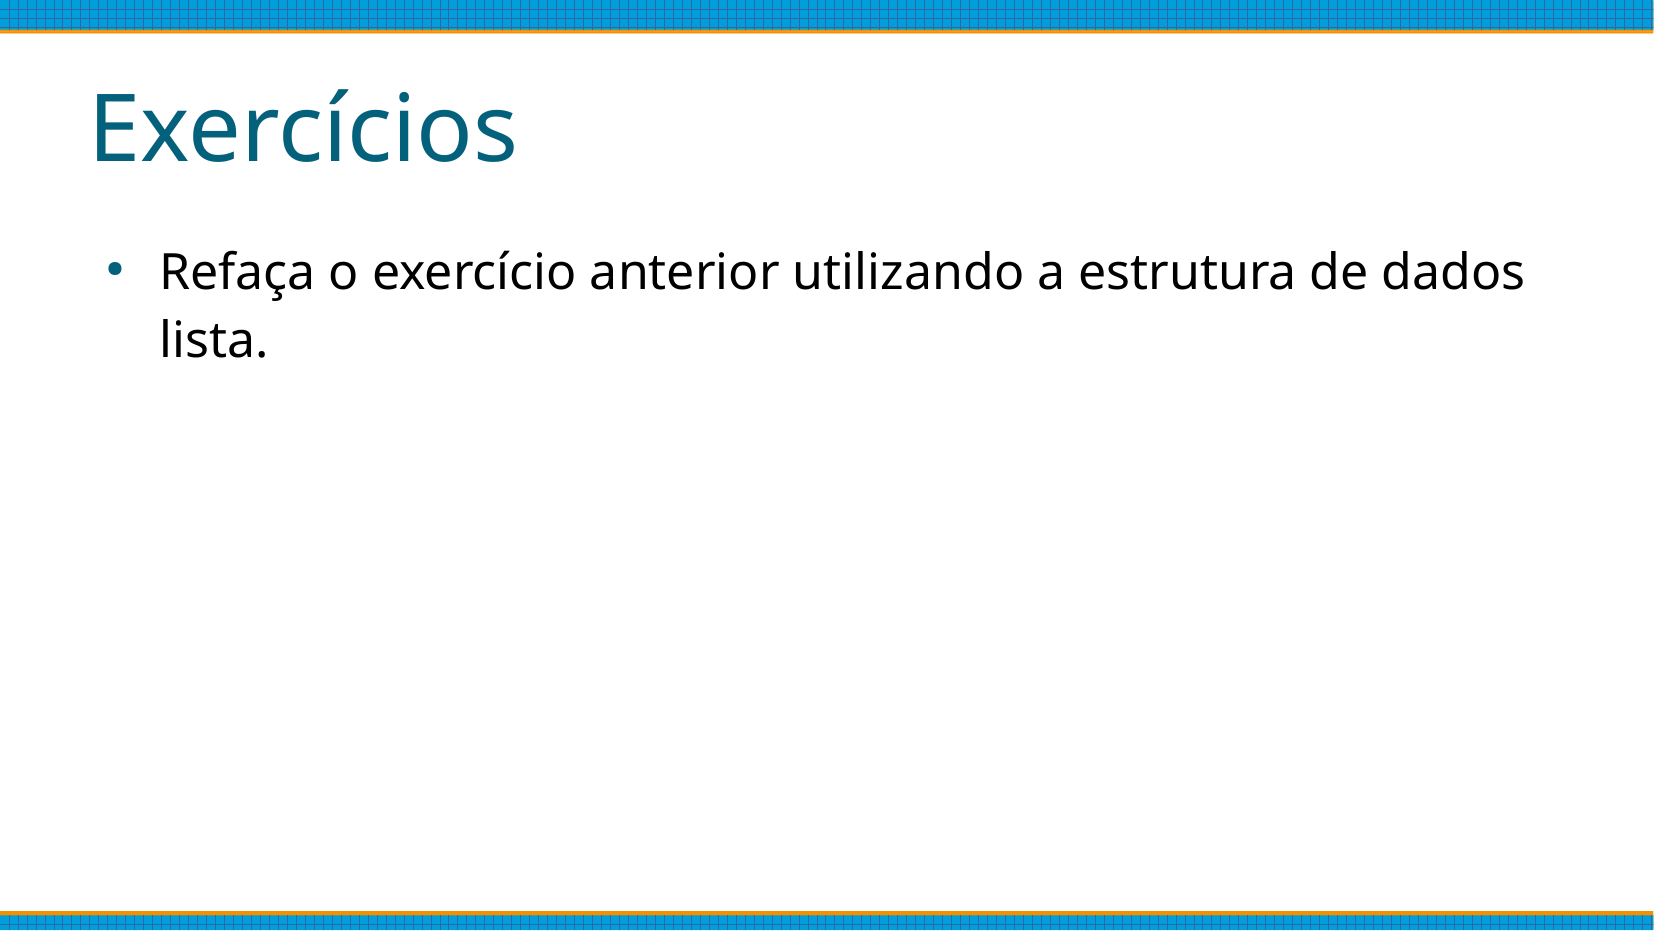

# Exercícios
Refaça o exercício anterior utilizando a estrutura de dados lista.